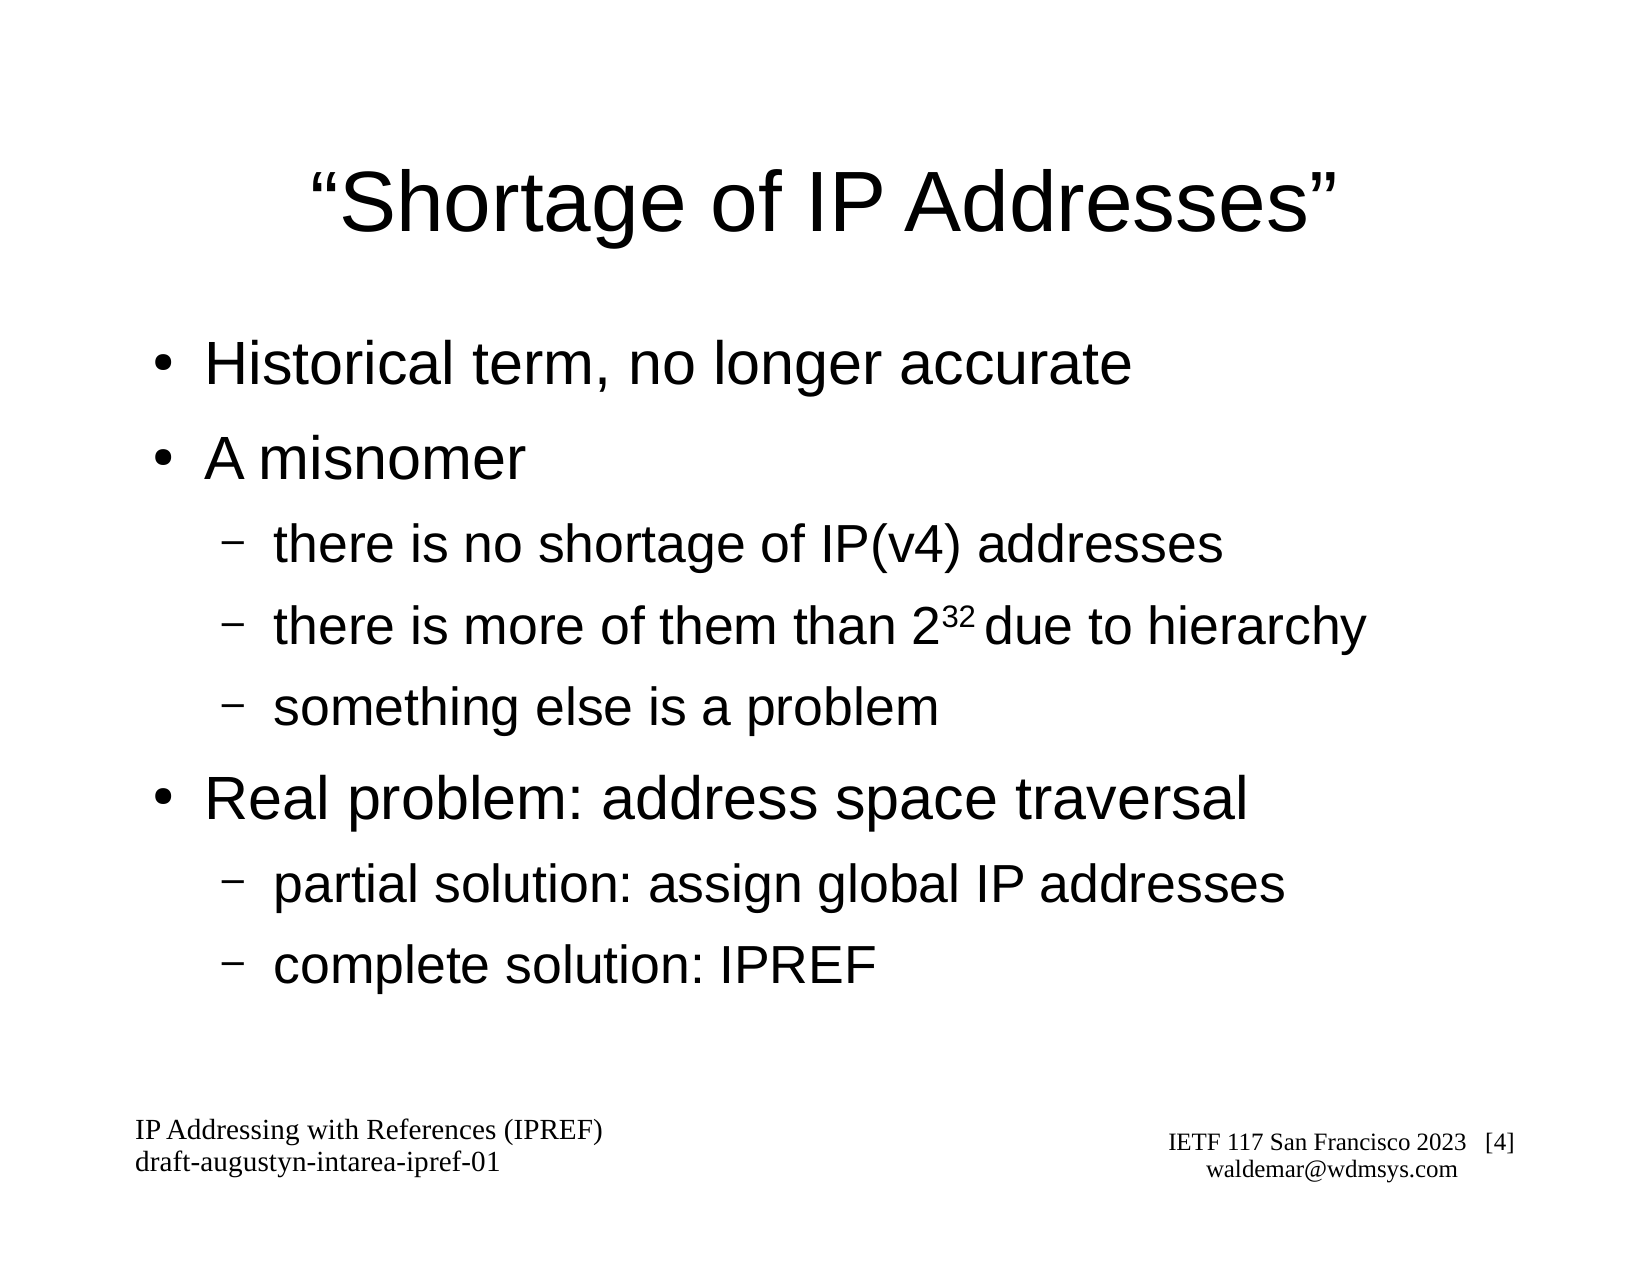

# “Shortage of IP Addresses”
Historical term, no longer accurate
A misnomer
there is no shortage of IP(v4) addresses
there is more of them than 232 due to hierarchy
something else is a problem
Real problem: address space traversal
partial solution: assign global IP addresses
complete solution: IPREF
4